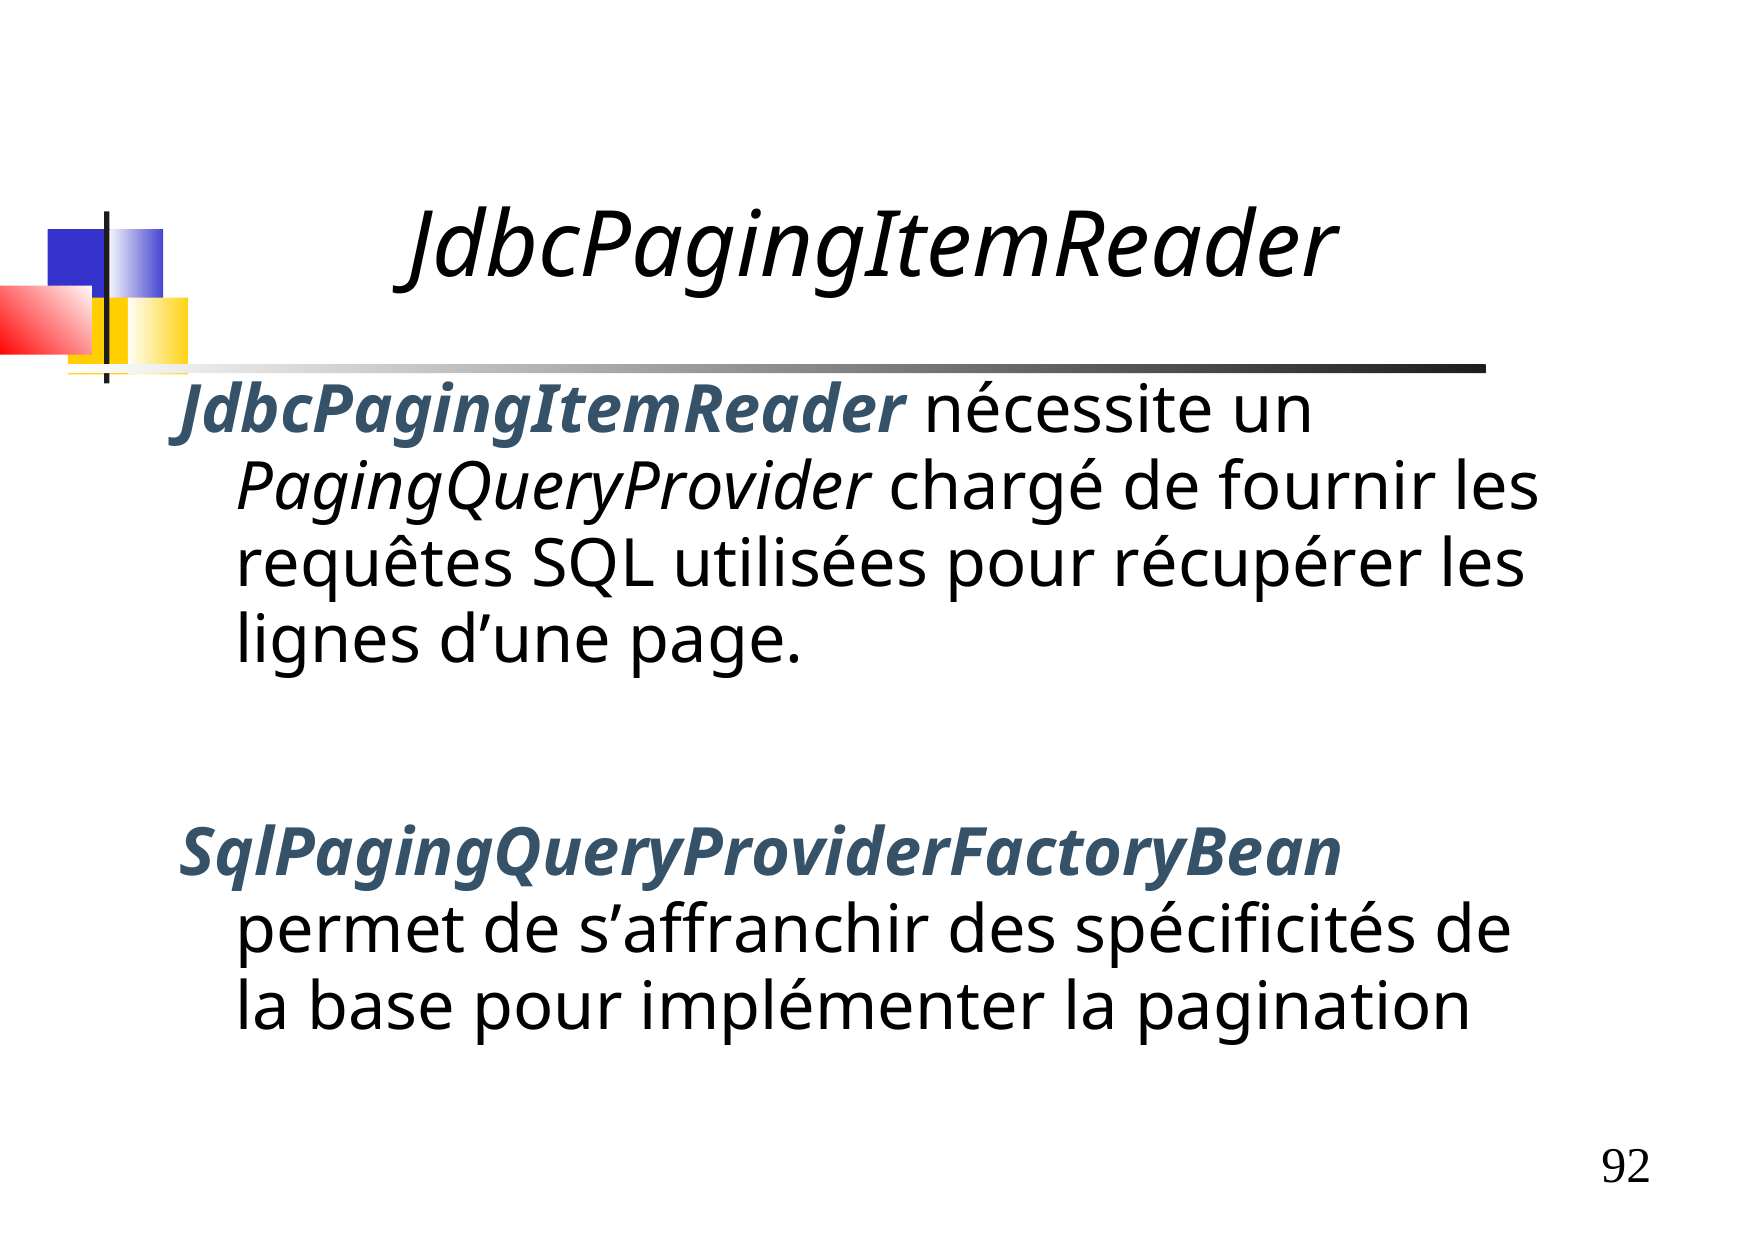

# JdbcPagingItemReader
JdbcPagingItemReader nécessite un PagingQueryProvider chargé de fournir les requêtes SQL utilisées pour récupérer les lignes d’une page.
SqlPagingQueryProviderFactoryBean permet de s’affranchir des spécificités de la base pour implémenter la pagination